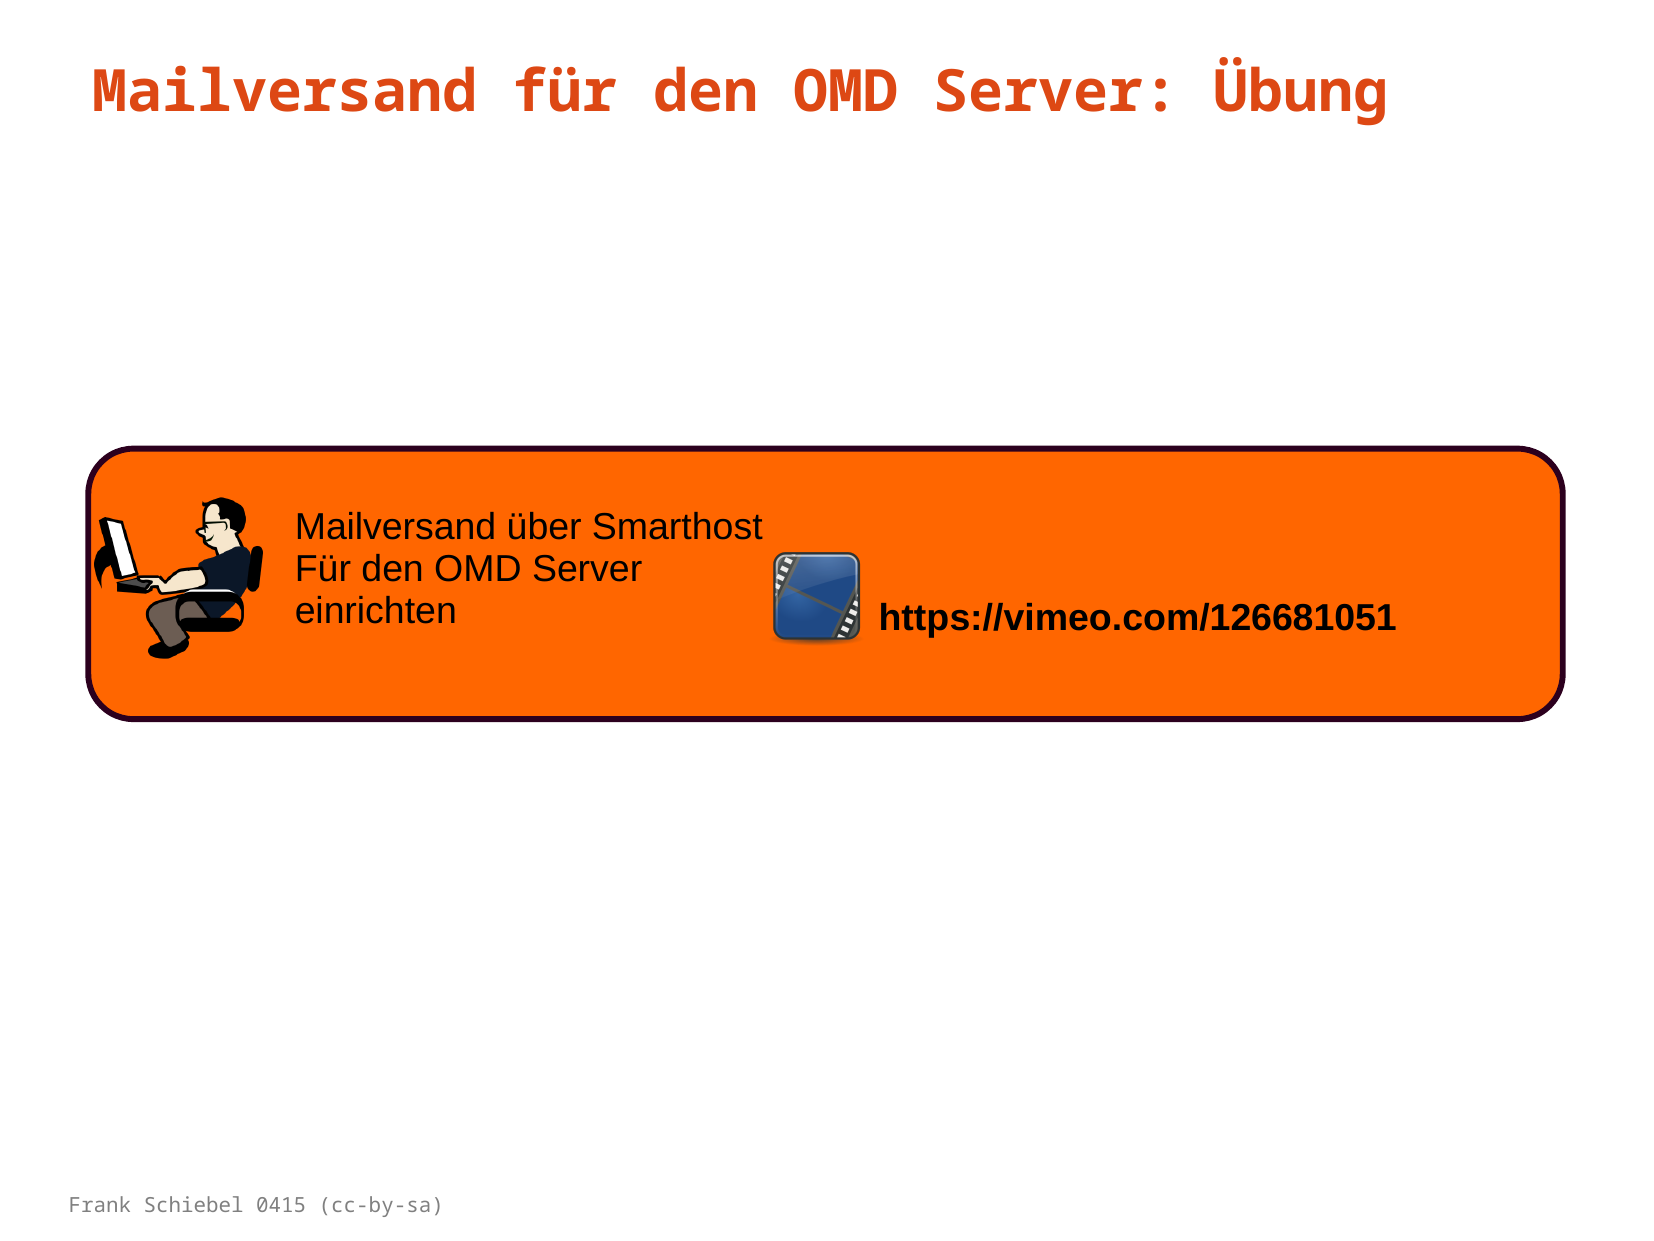

Mailversand für den OMD Server: Übung
Mailversand über Smarthost
Für den OMD Server
einrichten
https://vimeo.com/126681051